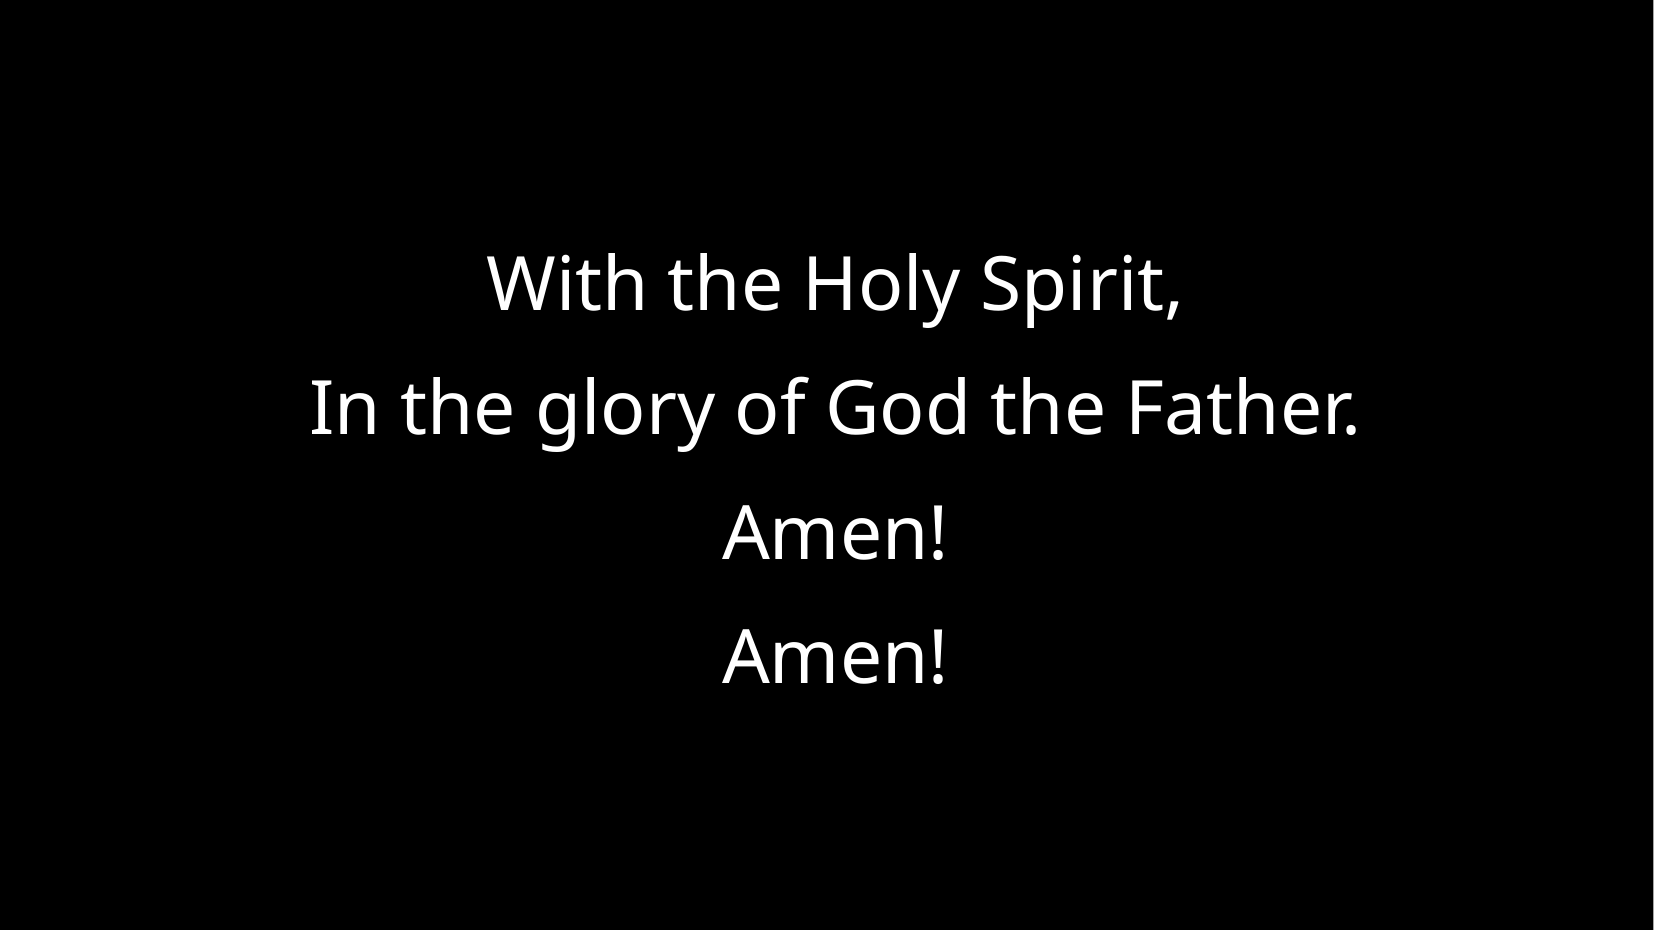

#
With the Holy Spirit,
In the glory of God the Father.
Amen!
Amen!